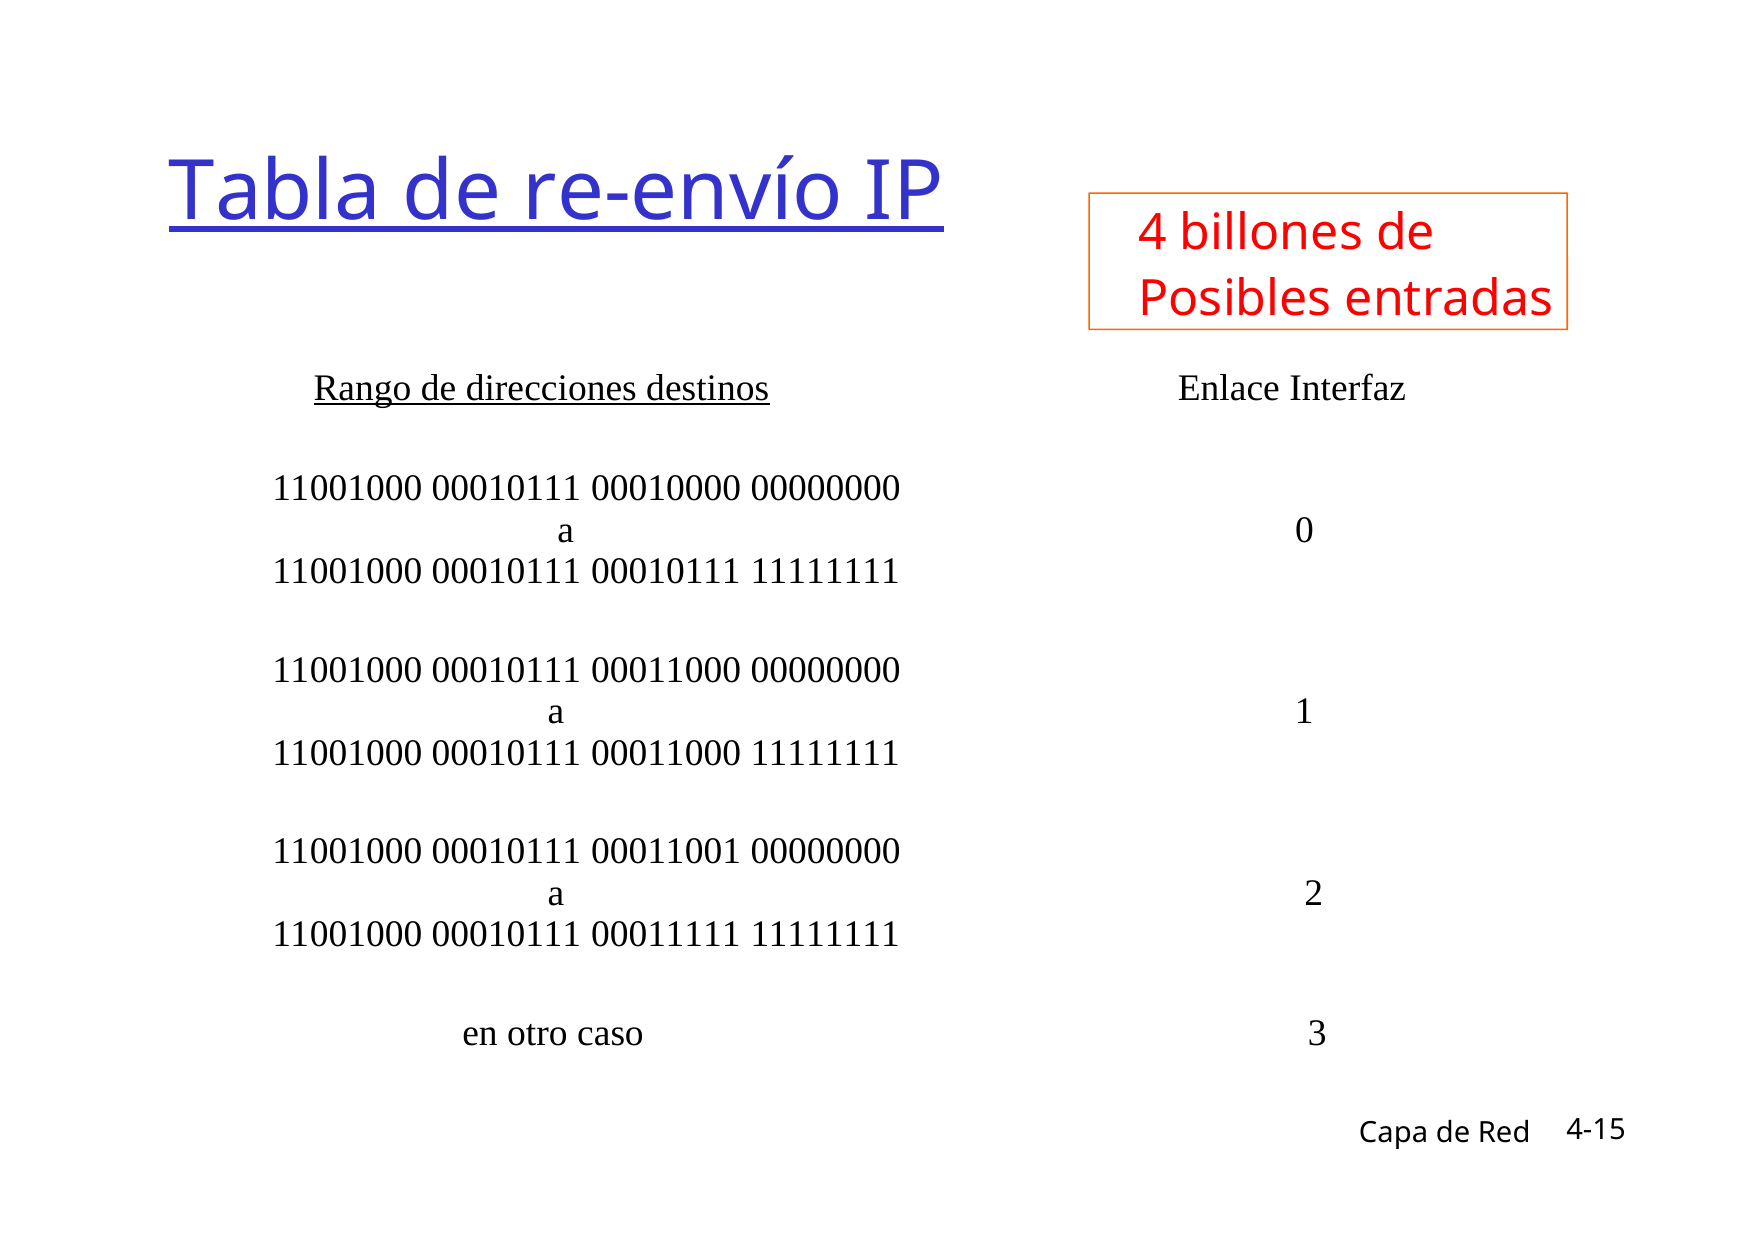

# Tabla de re-envío IP
4 billones de
Posibles entradas
 Rango de direcciones destinos Enlace Interfaz
 11001000 00010111 00010000 00000000
 a 0
 11001000 00010111 00010111 11111111
 11001000 00010111 00011000 00000000
 a 1
 11001000 00010111 00011000 11111111
 11001000 00010111 00011001 00000000
 a 2
 11001000 00010111 00011111 11111111
 en otro caso 3